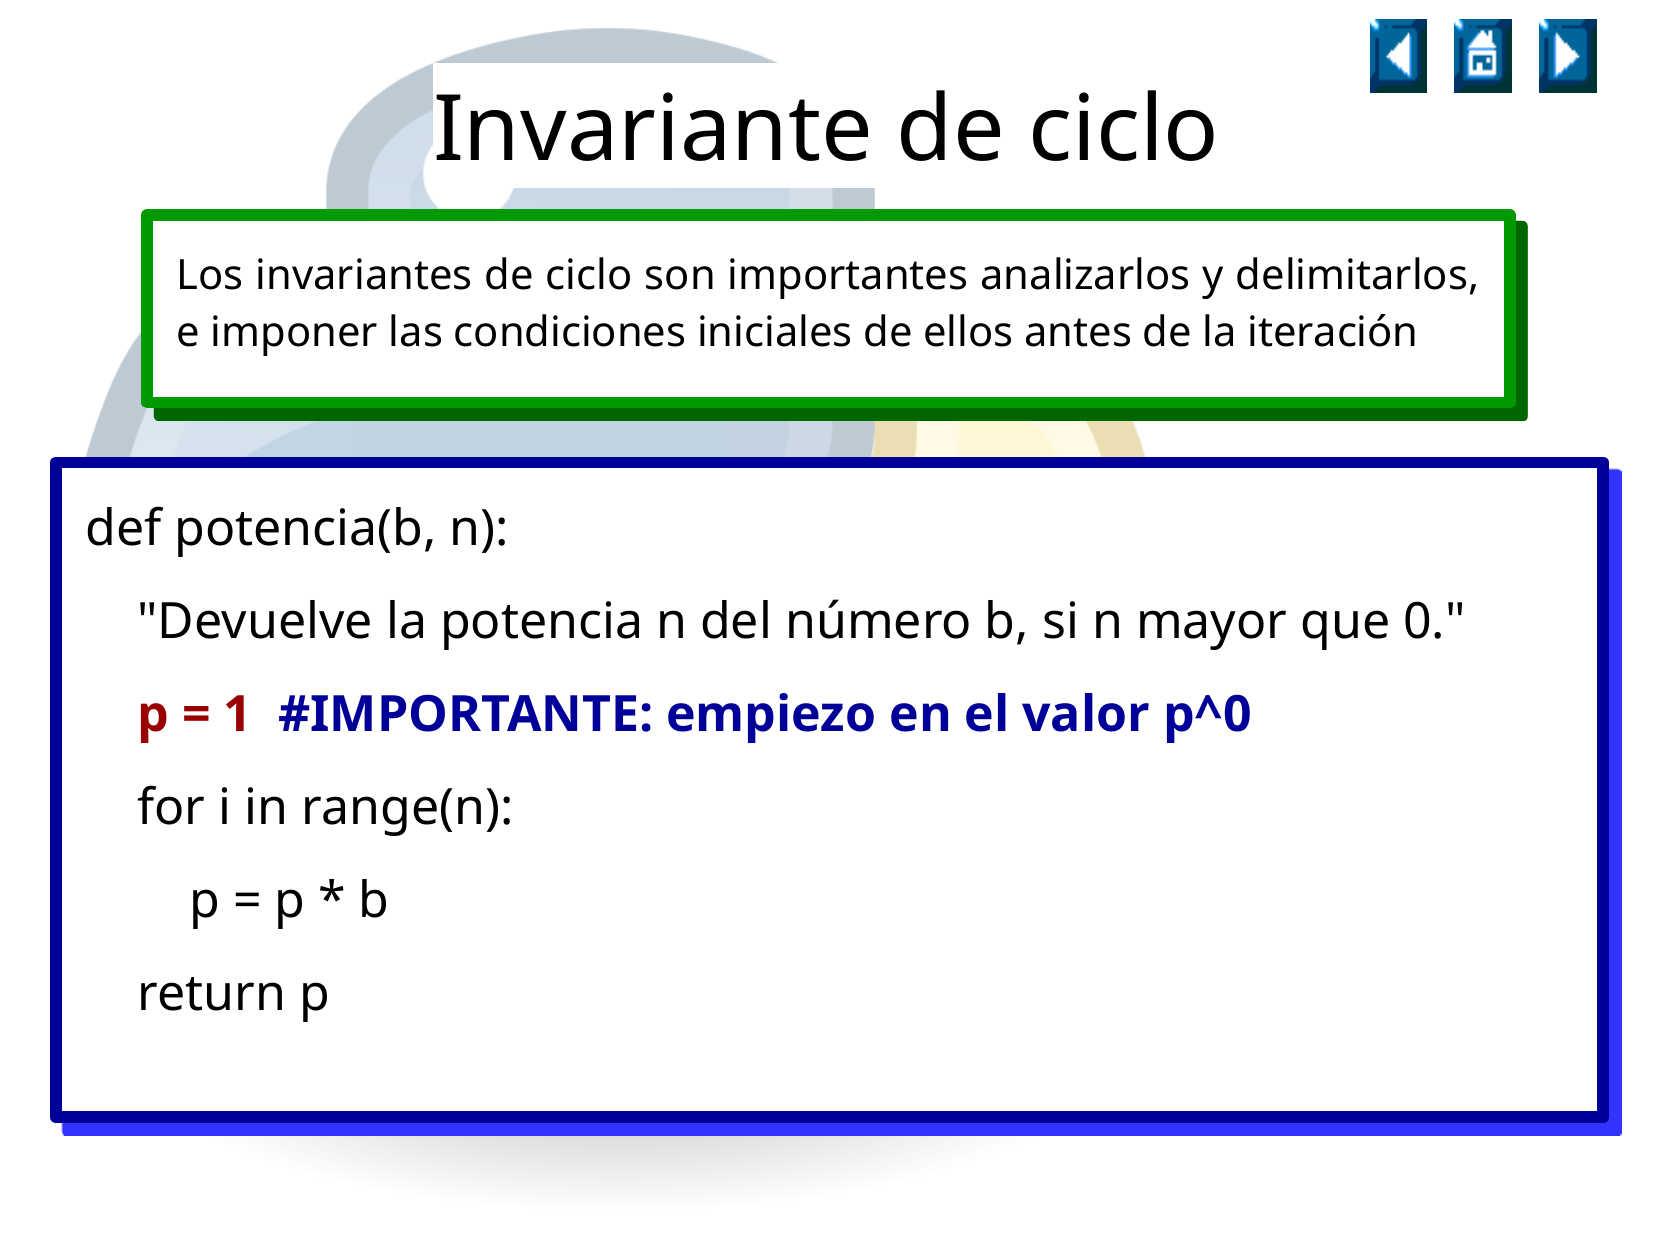

# Invariante de ciclo
Los invariantes de ciclo son importantes analizarlos y delimitarlos, e imponer las condiciones iniciales de ellos antes de la iteración
def potencia(b, n):
 "Devuelve la potencia n del número b, si n mayor que 0."
 p = 1 #IMPORTANTE: empiezo en el valor p^0
 for i in range(n):
 p = p * b
 return p